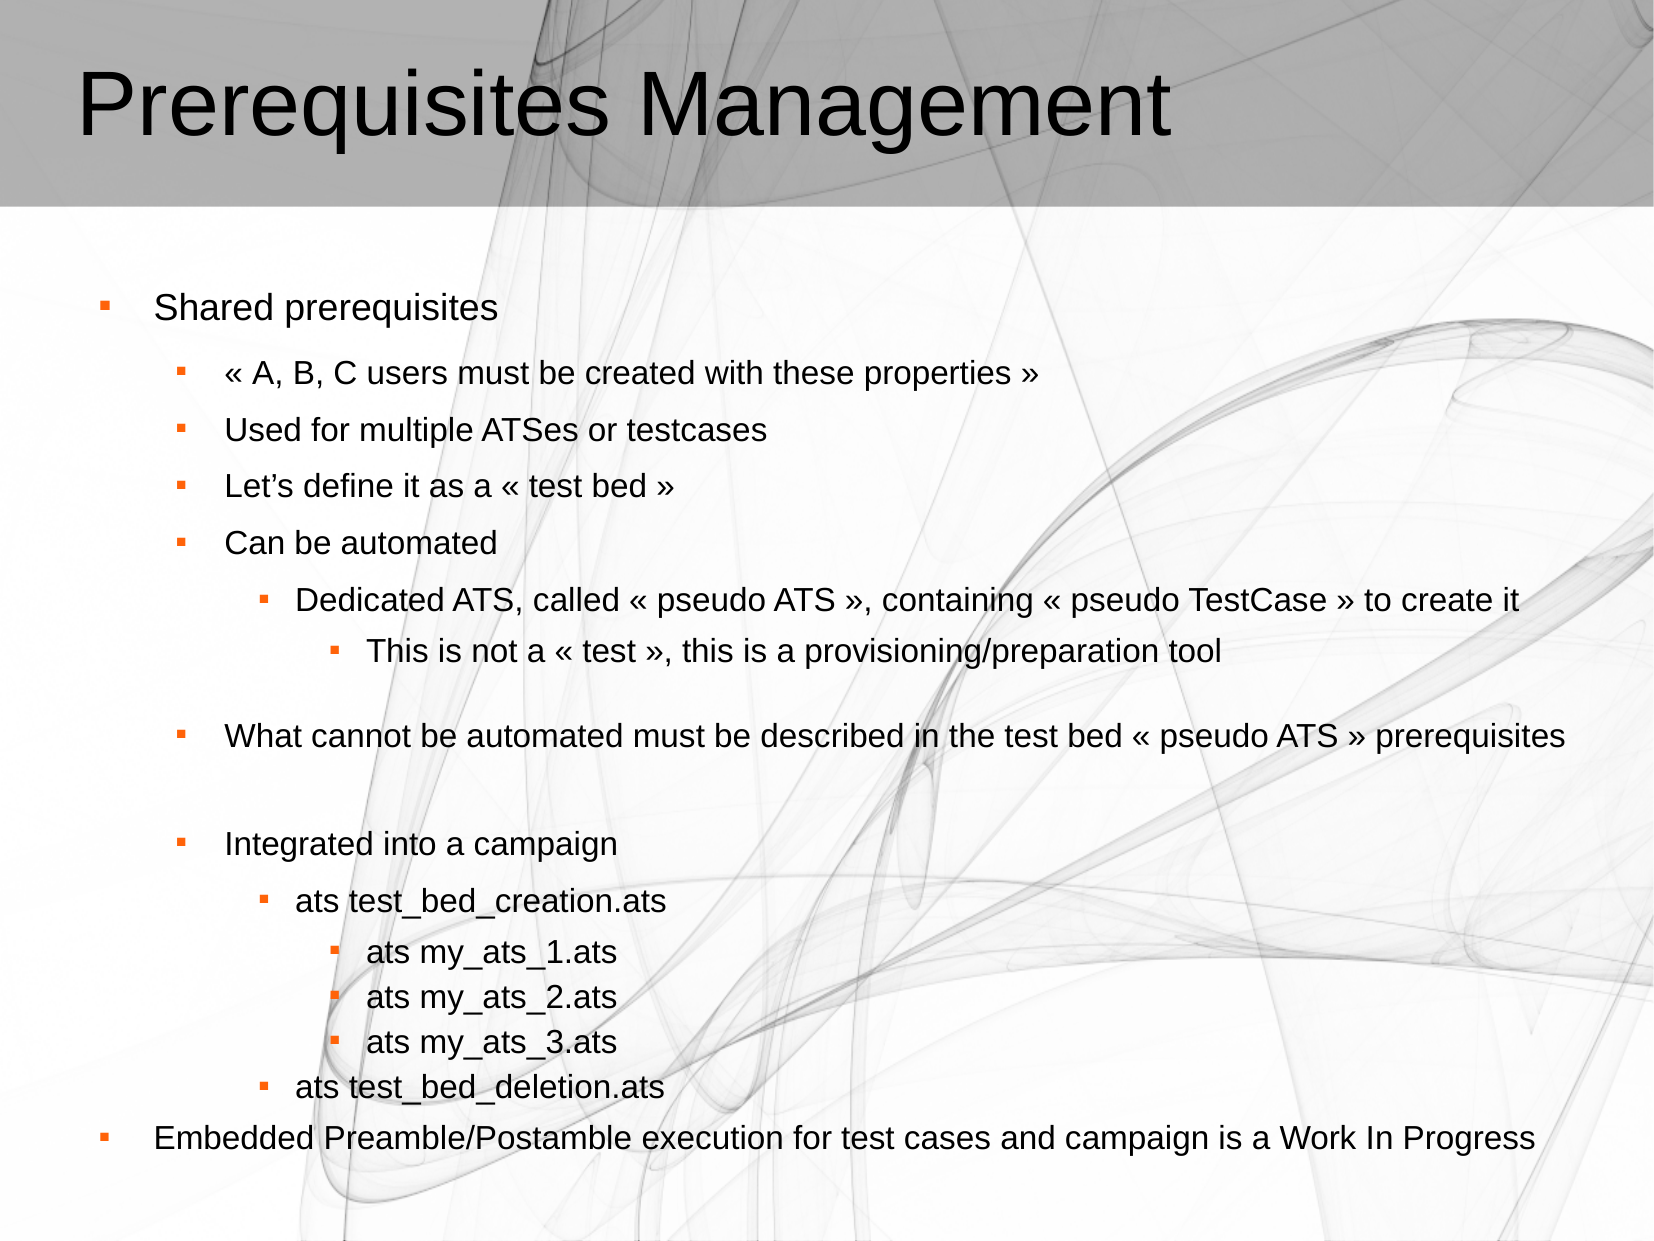

# Prerequisites Management
Shared prerequisites
« A, B, C users must be created with these properties »
Used for multiple ATSes or testcases
Let’s define it as a « test bed »
Can be automated
Dedicated ATS, called « pseudo ATS », containing « pseudo TestCase » to create it
This is not a « test », this is a provisioning/preparation tool
What cannot be automated must be described in the test bed « pseudo ATS » prerequisites
Integrated into a campaign
ats test_bed_creation.ats
ats my_ats_1.ats
ats my_ats_2.ats
ats my_ats_3.ats
ats test_bed_deletion.ats
Embedded Preamble/Postamble execution for test cases and campaign is a Work In Progress